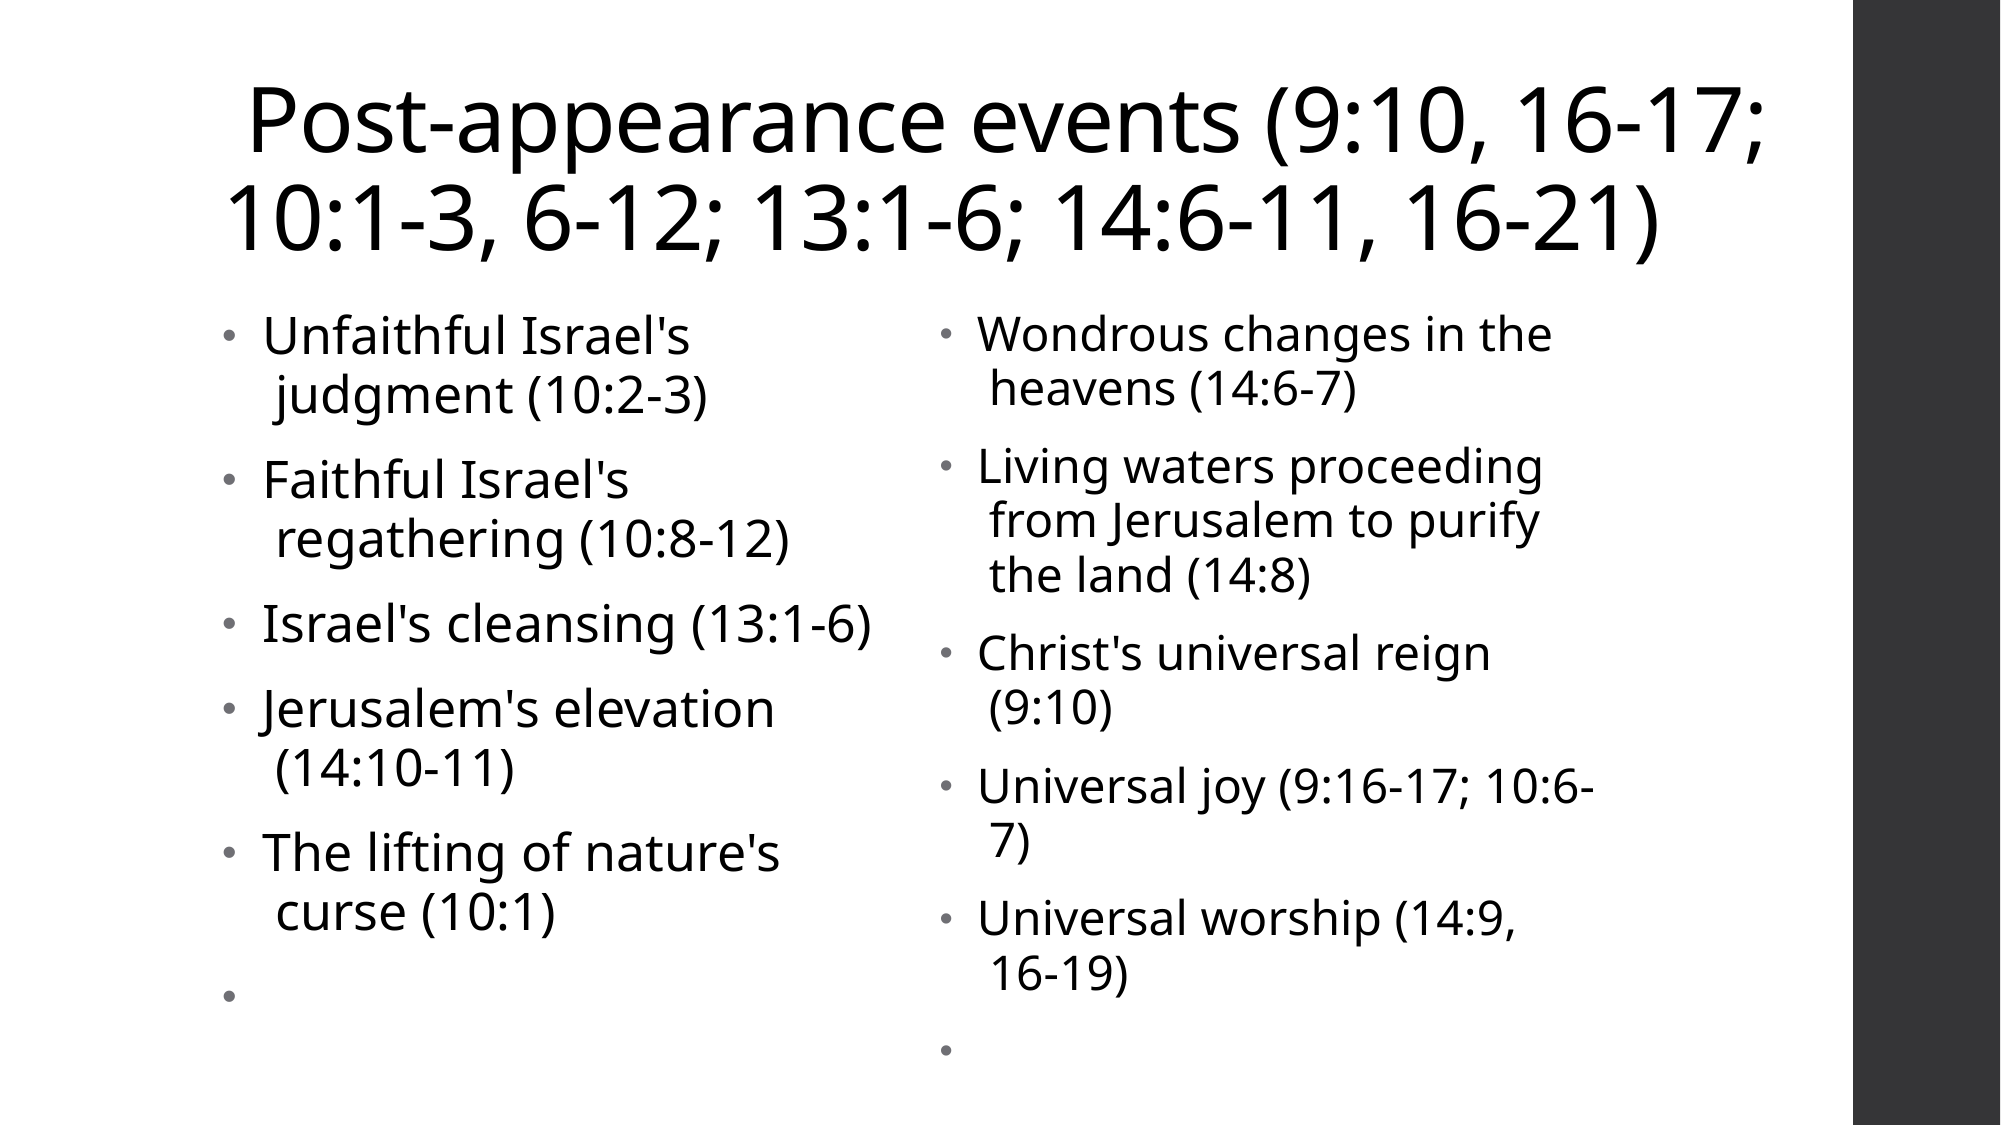

# Post-appearance events (9:10, 16-17; 10:1-3, 6-12; 13:1-6; 14:6-11, 16-21)
 Unfaithful Israel's judgment (10:2-3)
 Faithful Israel's regathering (10:8-12)
 Israel's cleansing (13:1-6)
 Jerusalem's elevation (14:10-11)
 The lifting of nature's curse (10:1)
 Wondrous changes in the heavens (14:6-7)
 Living waters proceeding from Jerusalem to purify the land (14:8)
 Christ's universal reign (9:10)
 Universal joy (9:16-17; 10:6-7)
 Universal worship (14:9, 16-19)